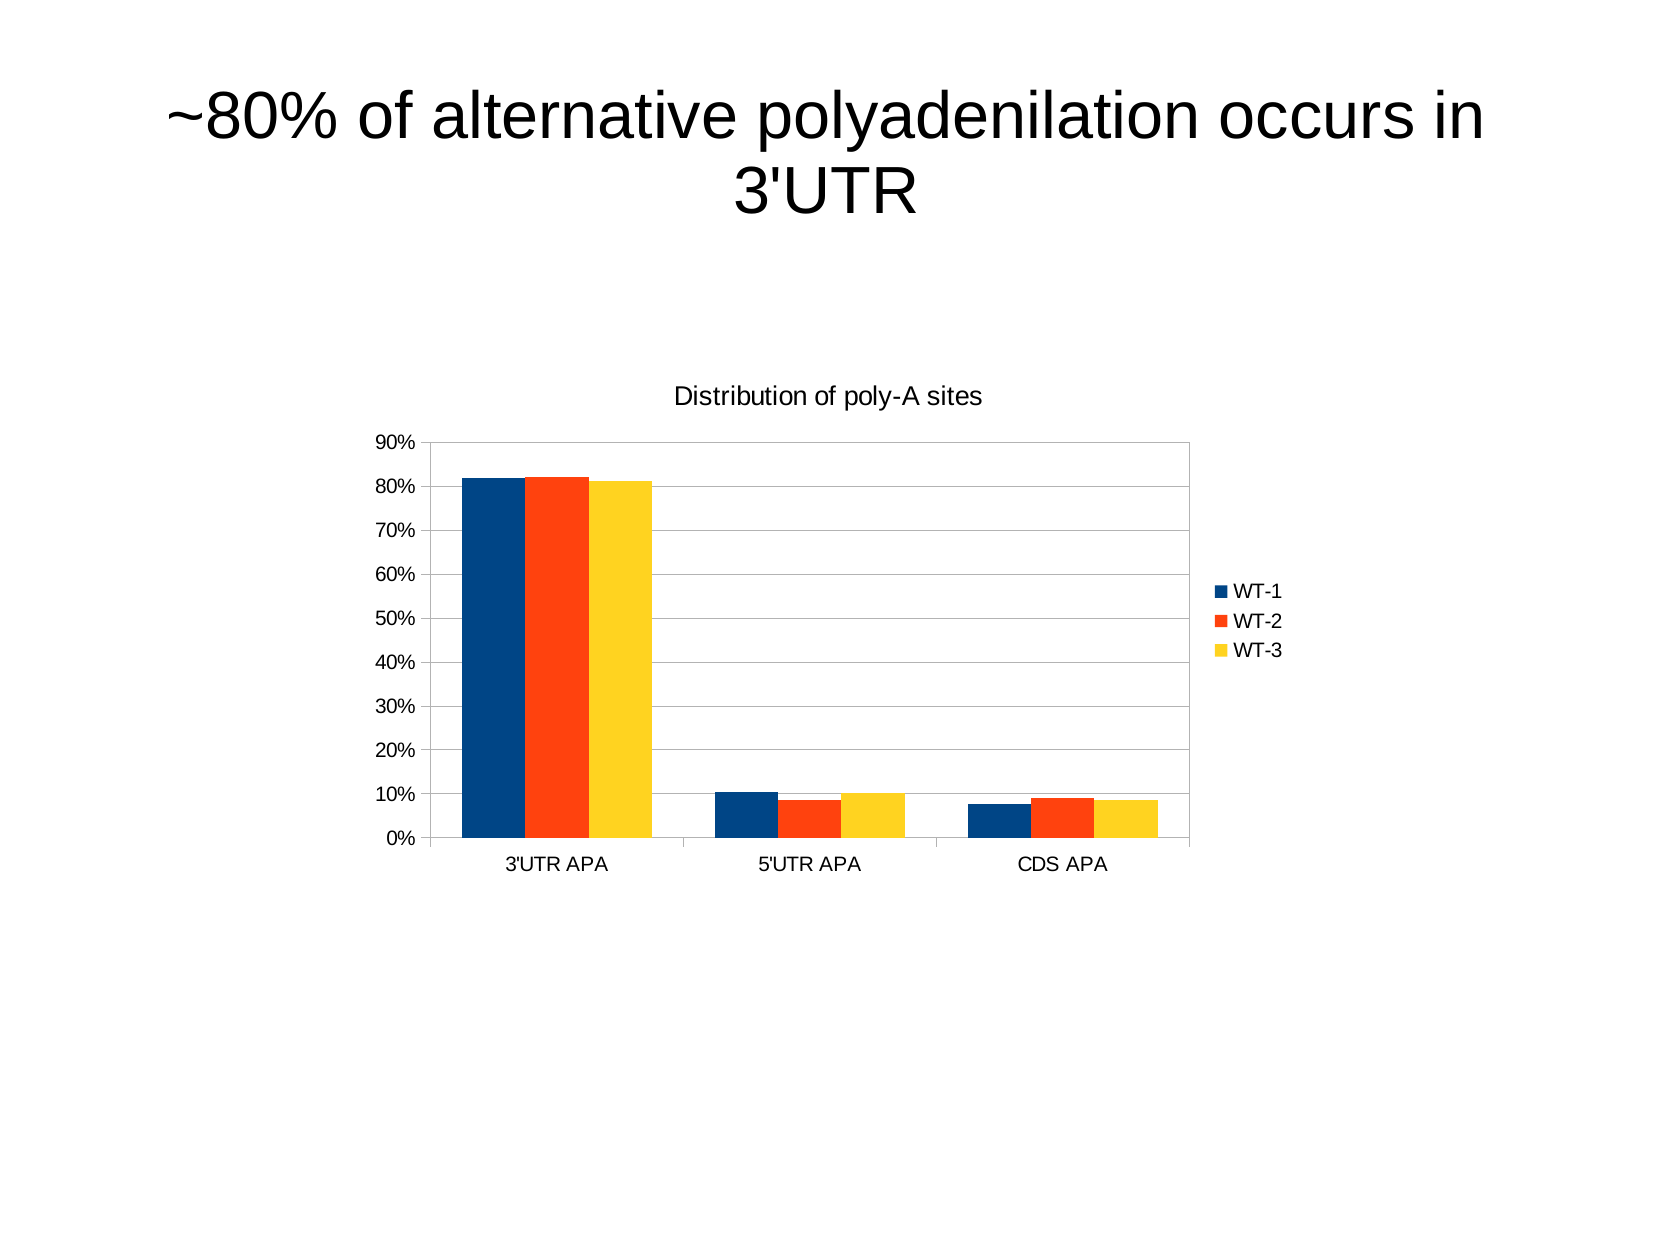

# ~80% of alternative polyadenilation occurs in 3'UTR
### Chart: Distribution of poly-A sites
| Category | WT-1 | WT-2 | WT-3 |
|---|---|---|---|
| 3'UTR APA | 0.819 | 0.8219 | 0.8108 |
| 5'UTR APA | 0.1039 | 0.0868 | 0.1028 |
| CDS APA | 0.0772 | 0.0912 | 0.0865 |